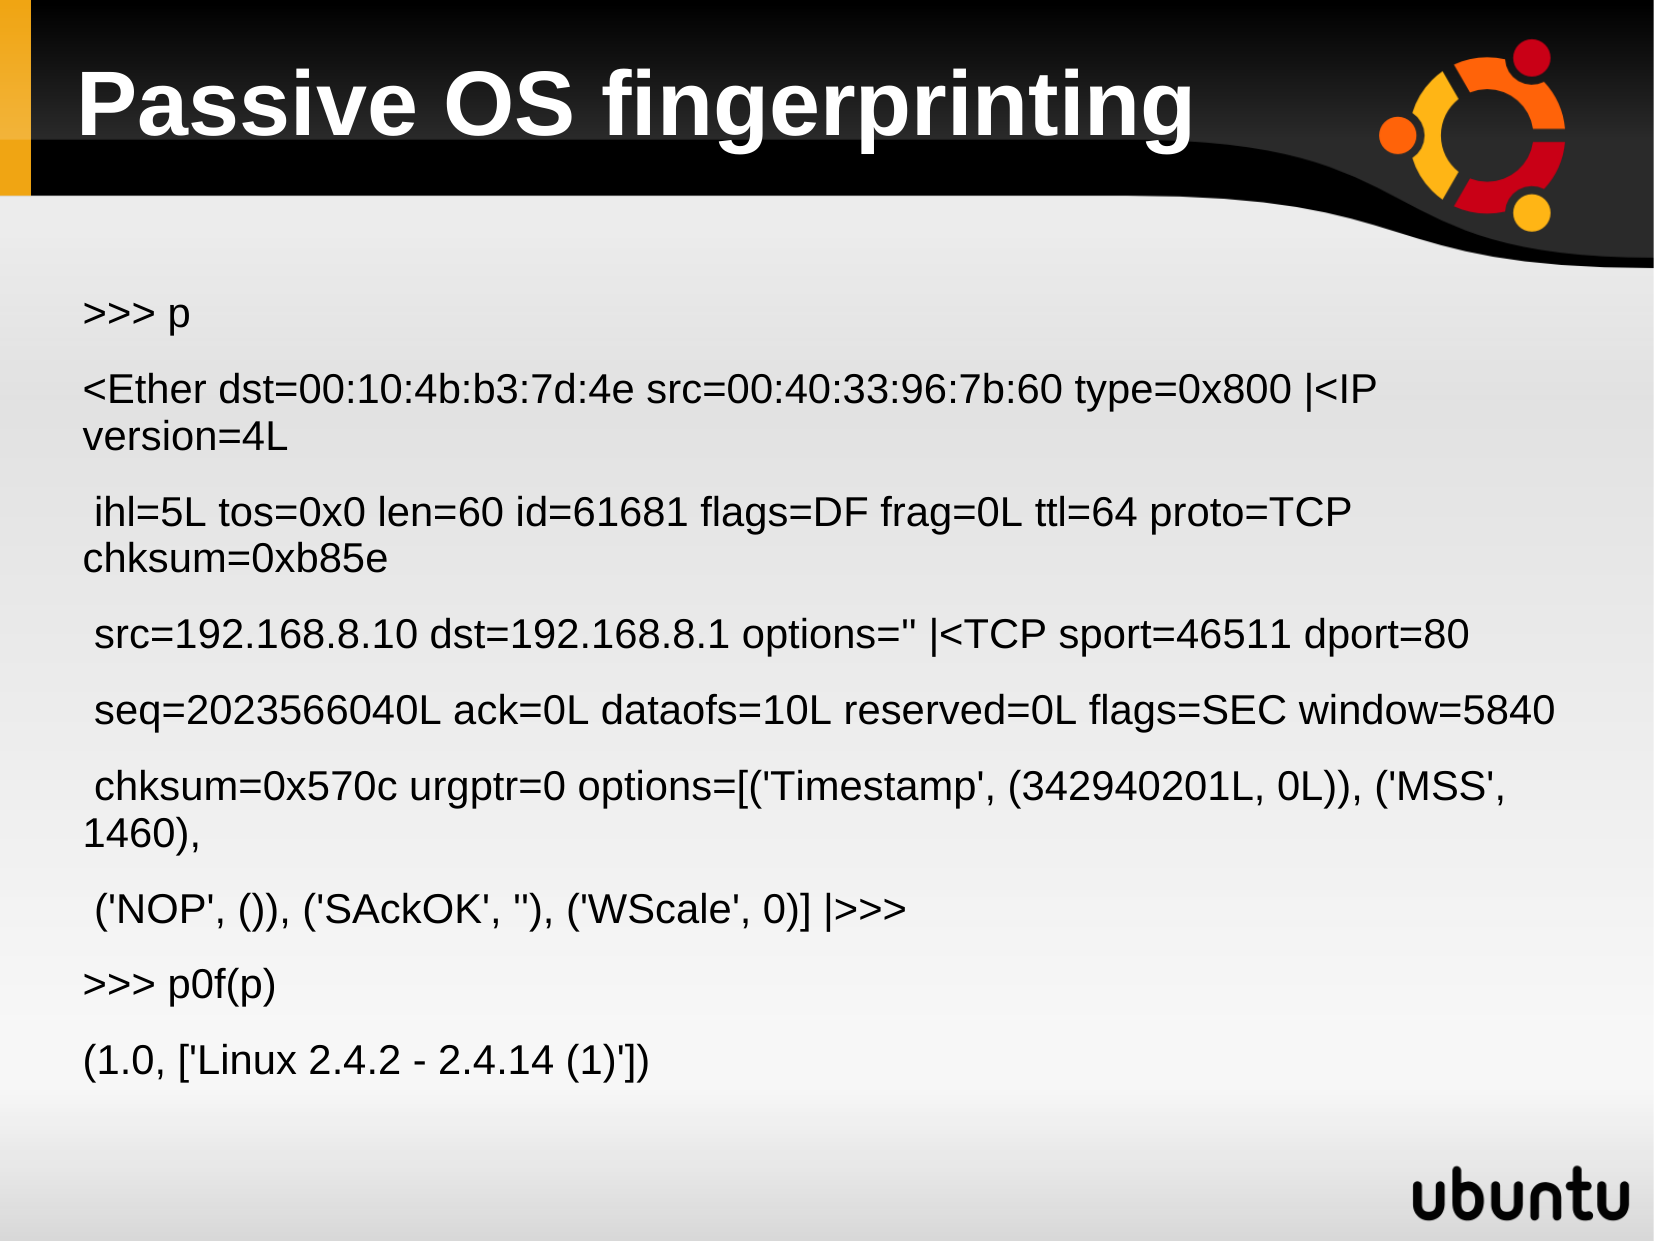

# Passive OS fingerprinting
>>> p
<Ether dst=00:10:4b:b3:7d:4e src=00:40:33:96:7b:60 type=0x800 |<IP version=4L
 ihl=5L tos=0x0 len=60 id=61681 flags=DF frag=0L ttl=64 proto=TCP chksum=0xb85e
 src=192.168.8.10 dst=192.168.8.1 options='' |<TCP sport=46511 dport=80
 seq=2023566040L ack=0L dataofs=10L reserved=0L flags=SEC window=5840
 chksum=0x570c urgptr=0 options=[('Timestamp', (342940201L, 0L)), ('MSS', 1460),
 ('NOP', ()), ('SAckOK', ''), ('WScale', 0)] |>>>
>>> p0f(p)
(1.0, ['Linux 2.4.2 - 2.4.14 (1)'])